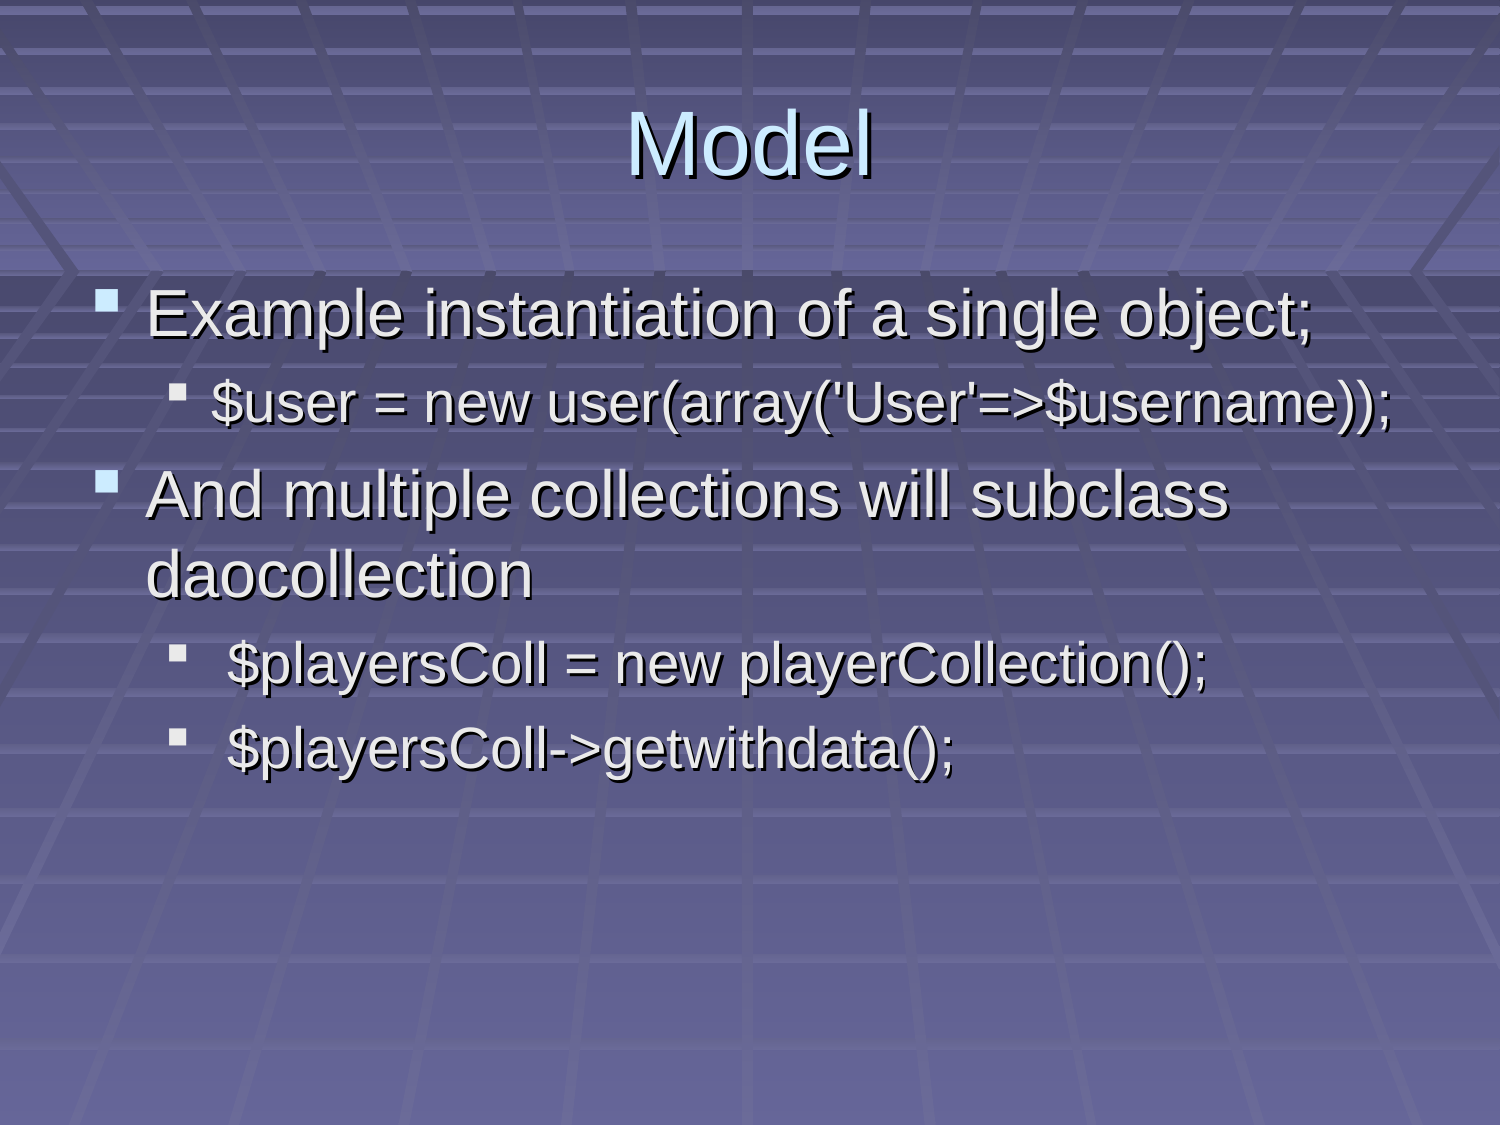

# Model
Example instantiation of a single object;
$user = new user(array('User'=>$username));
And multiple collections will subclass daocollection
 $playersColl = new playerCollection();
 $playersColl->getwithdata();